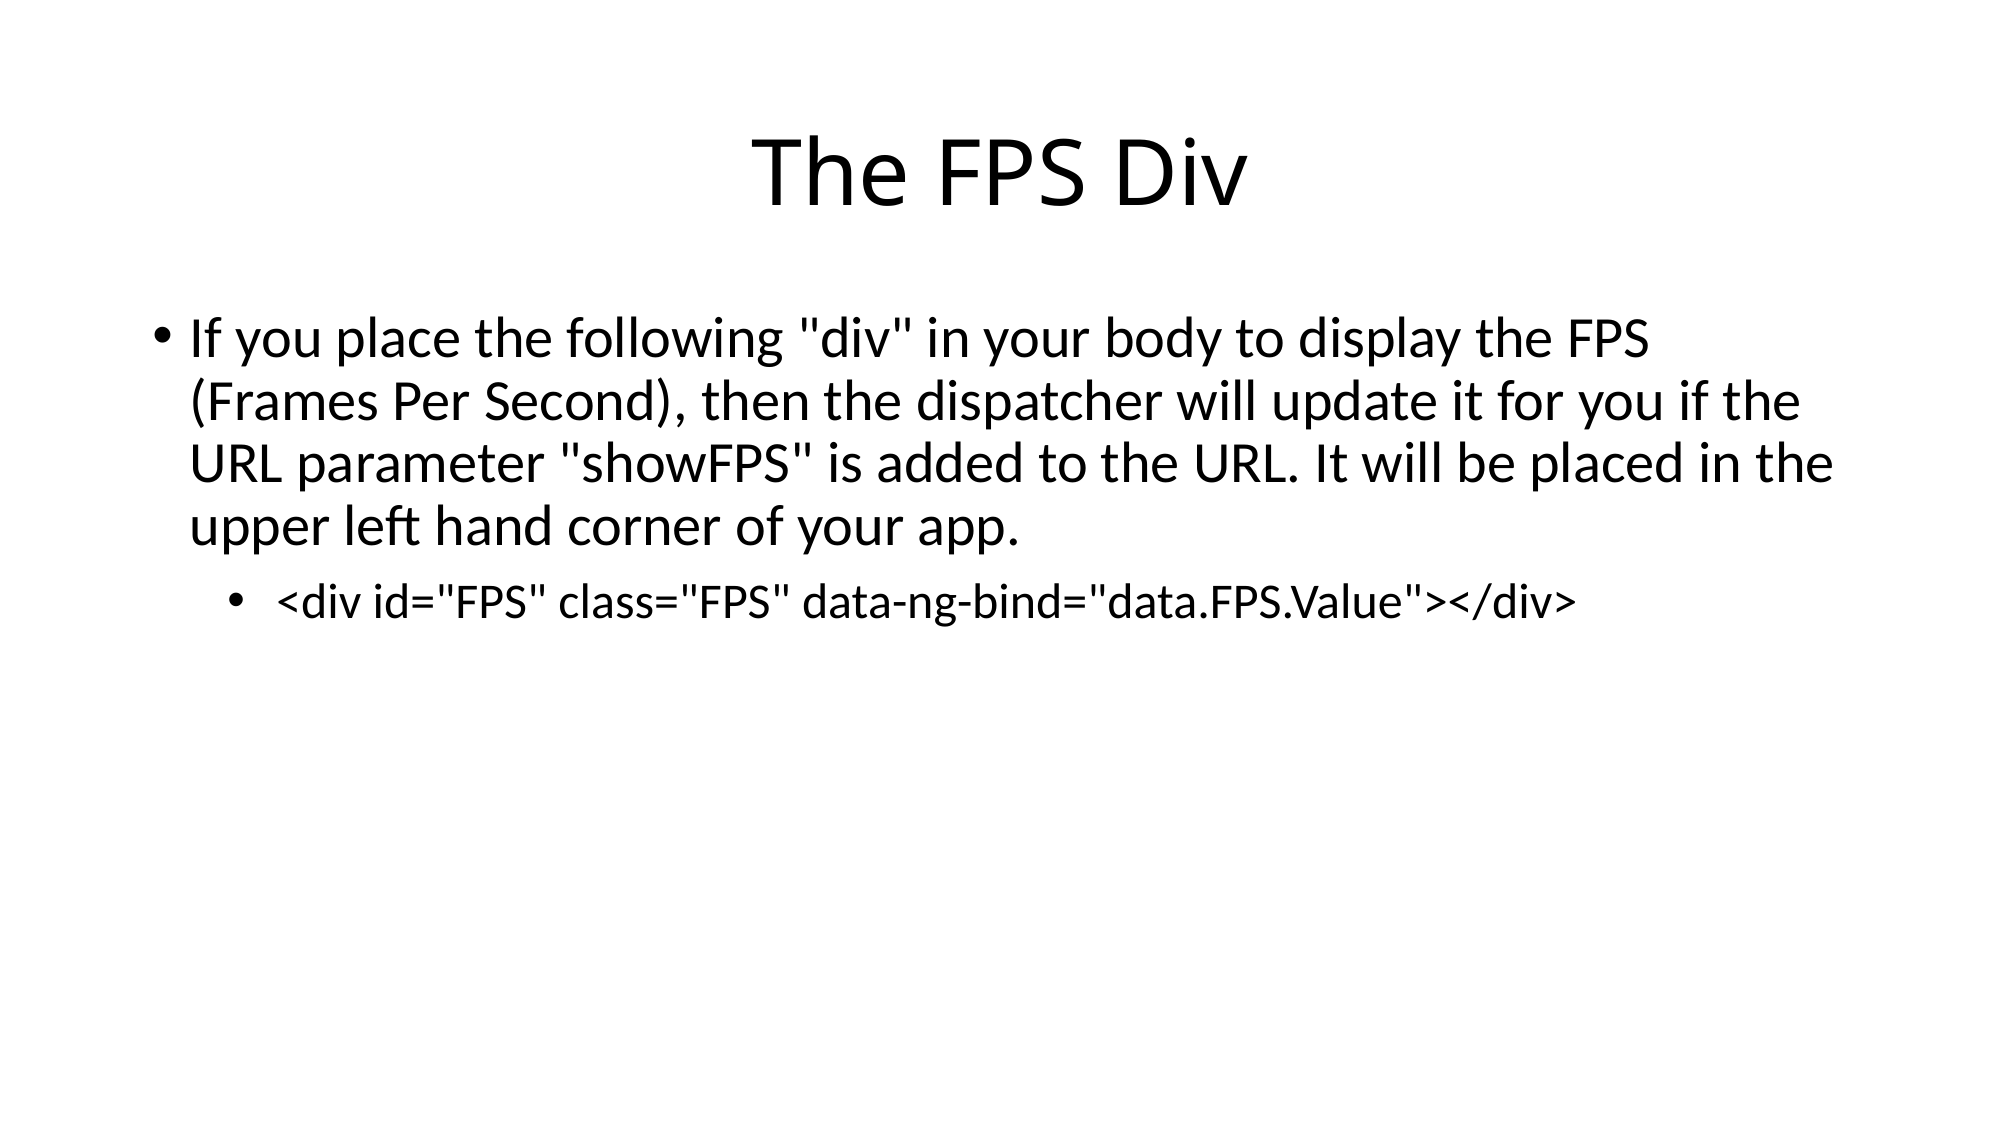

# The FPS Div
If you place the following "div" in your body to display the FPS (Frames Per Second), then the dispatcher will update it for you if the URL parameter "showFPS" is added to the URL. It will be placed in the upper left hand corner of your app.
 <div id="FPS" class="FPS" data-ng-bind="data.FPS.Value"></div>